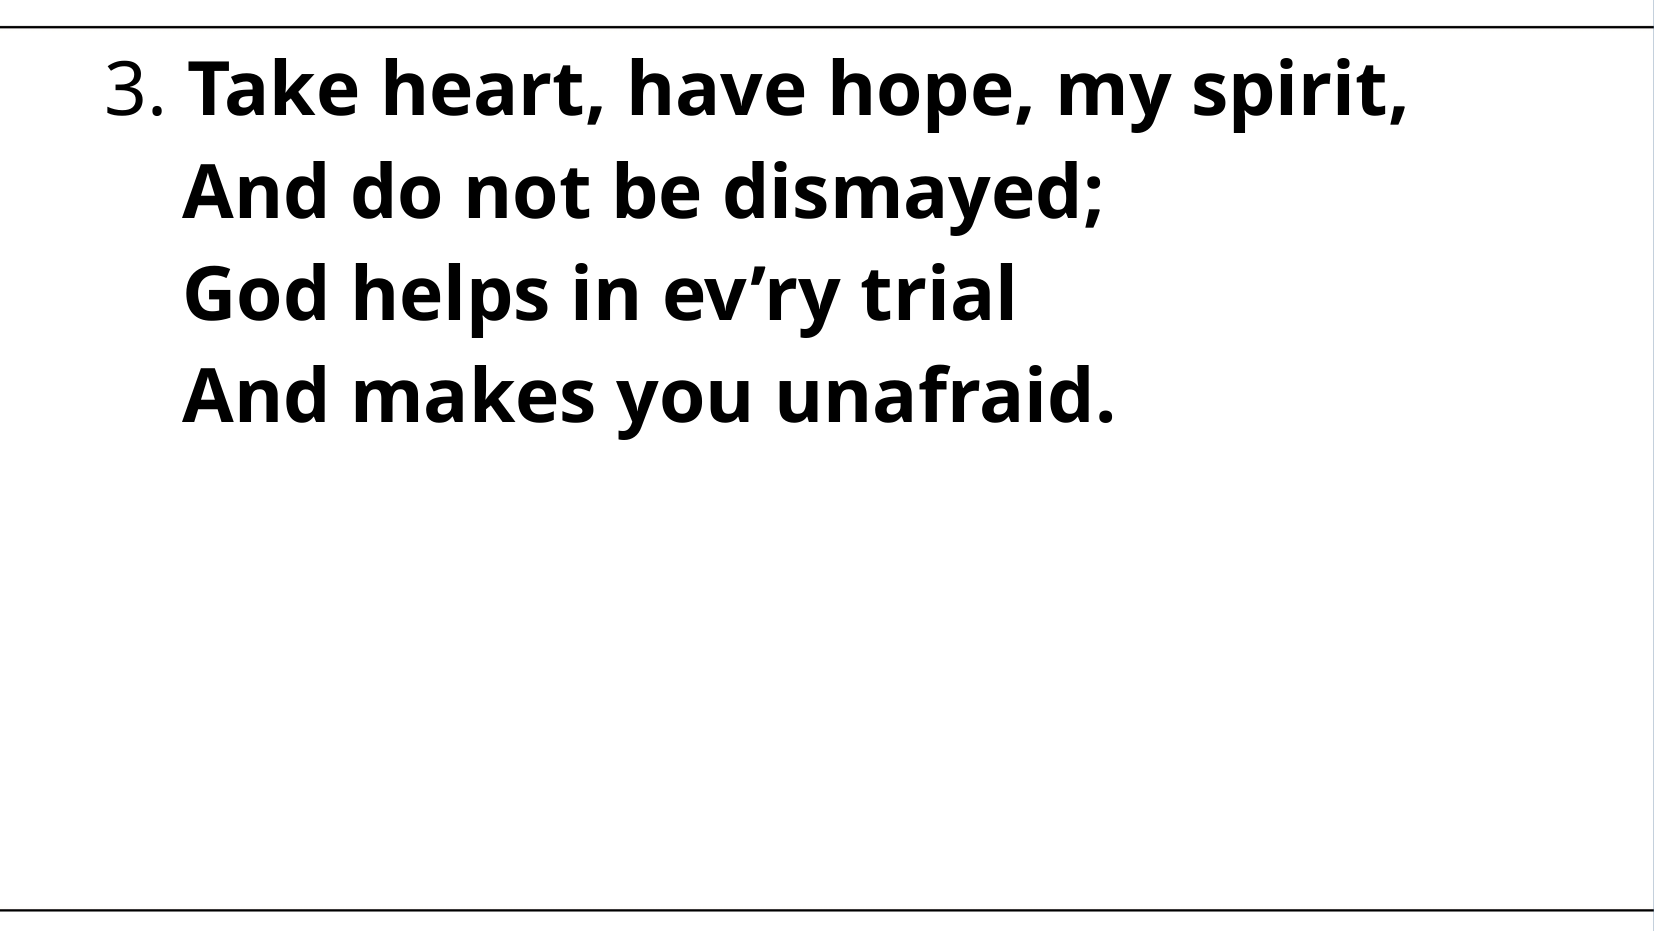

3. Take heart, have hope, my spirit,
 And do not be dismayed;
 God helps in ev’ry trial
 And makes you unafraid.